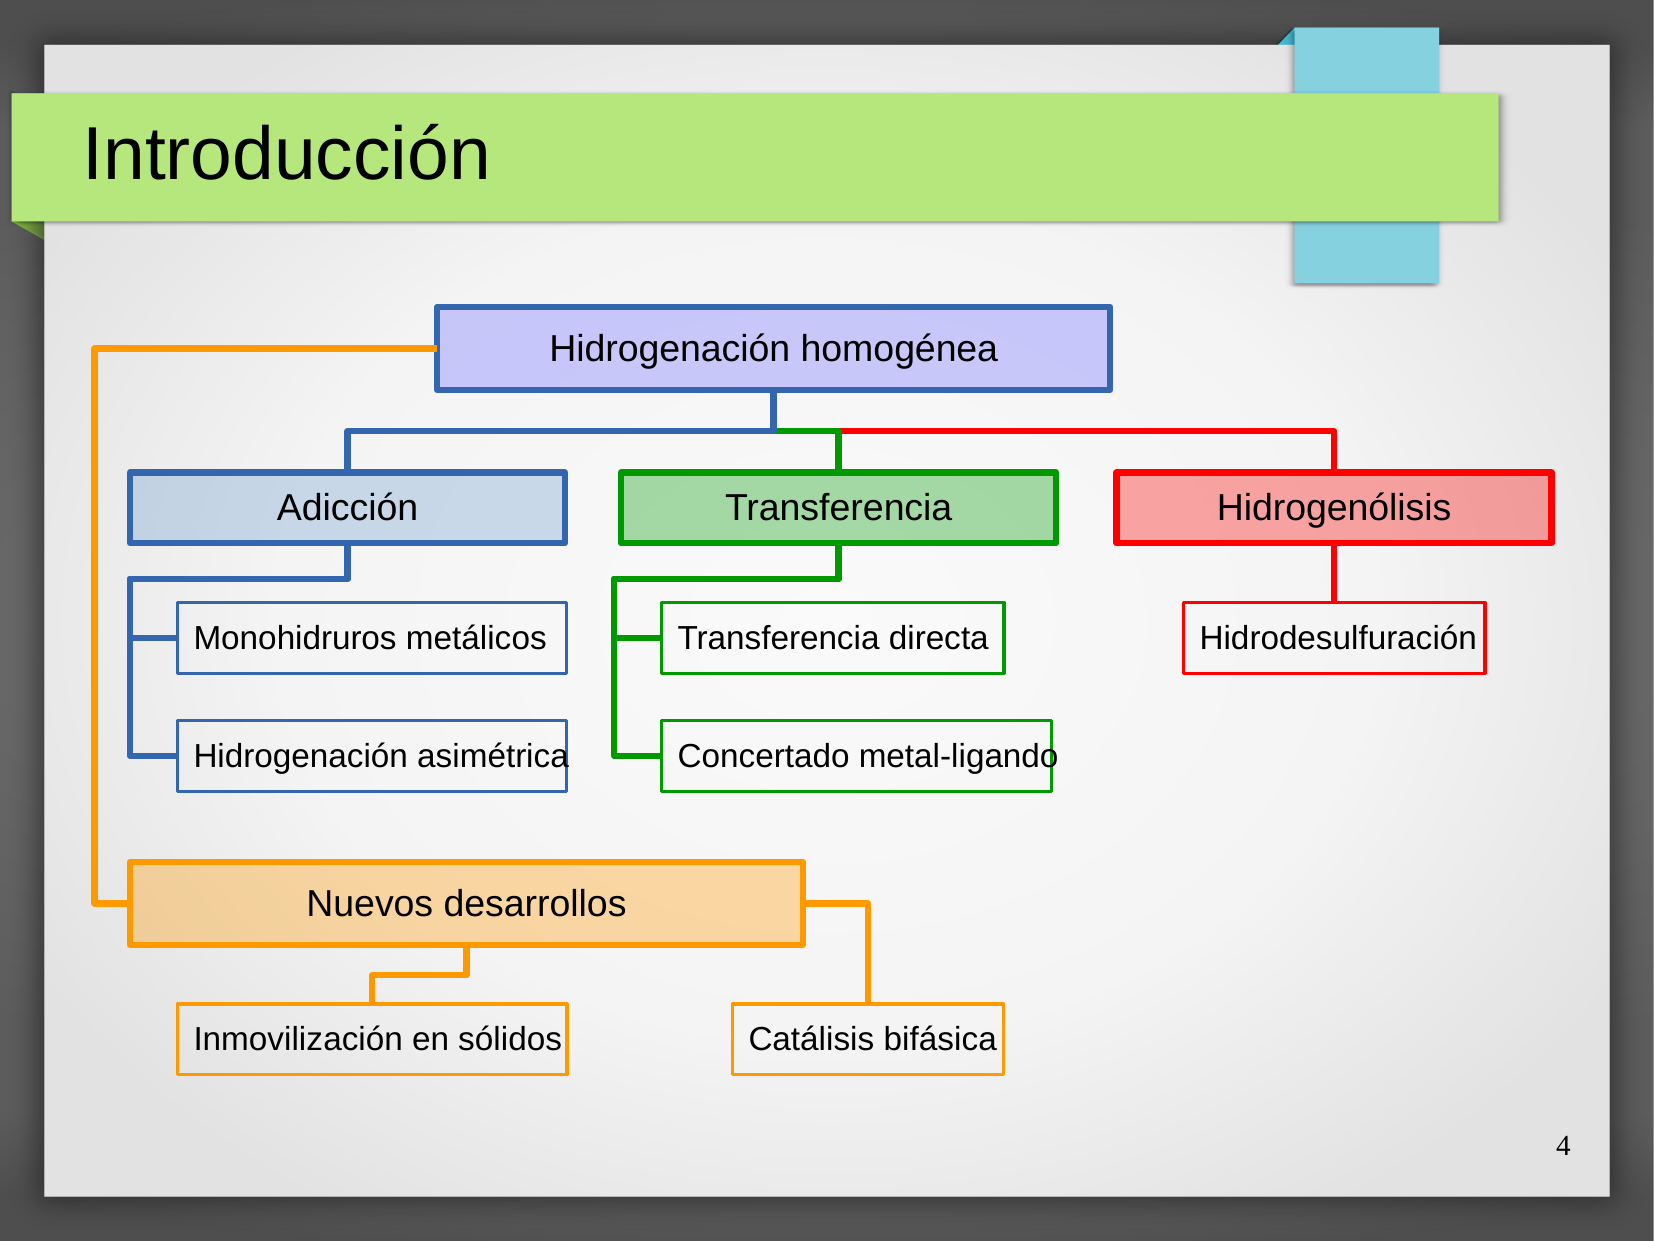

# Introducción
Hidrogenación homogénea
Adicción
Transferencia
Hidrogenólisis
Monohidruros metálicos
Transferencia directa
Hidrodesulfuración
Hidrogenación asimétrica
Concertado metal-ligando
Nuevos desarrollos
Inmovilización en sólidos
Catálisis bifásica
4